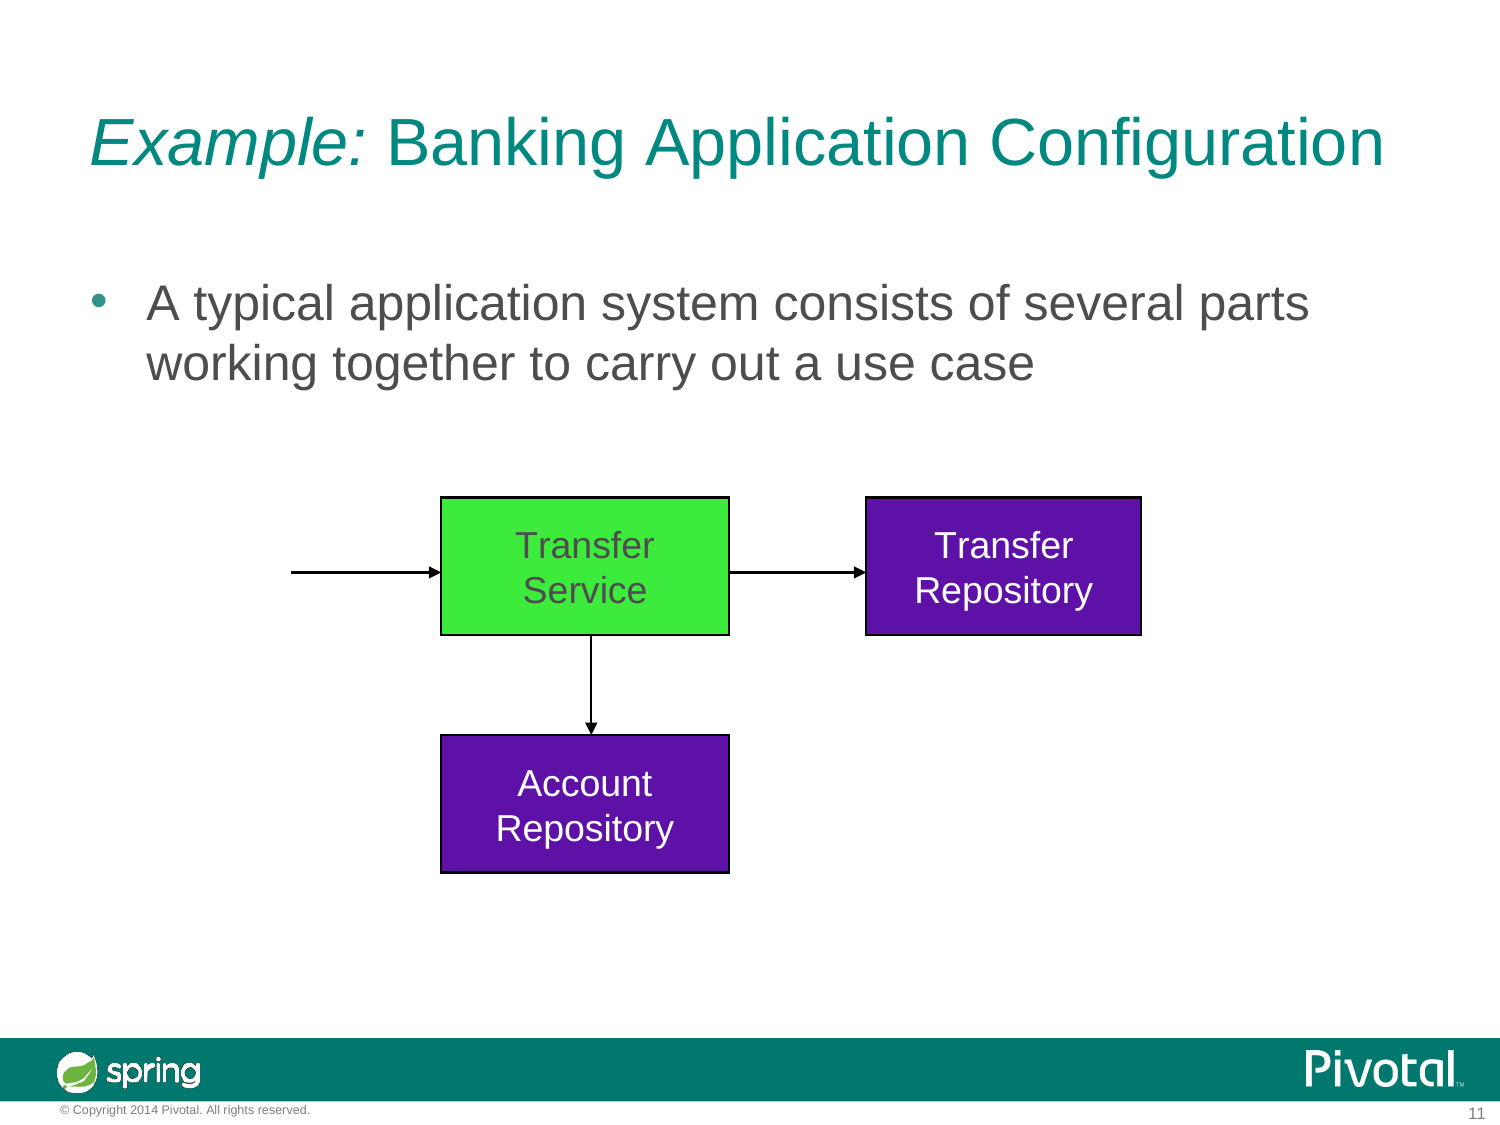

# Example: Banking Application Configuration
A typical application system consists of several parts working together to carry out a use case
Transfer
Service
Transfer
Repository
Account
Repository